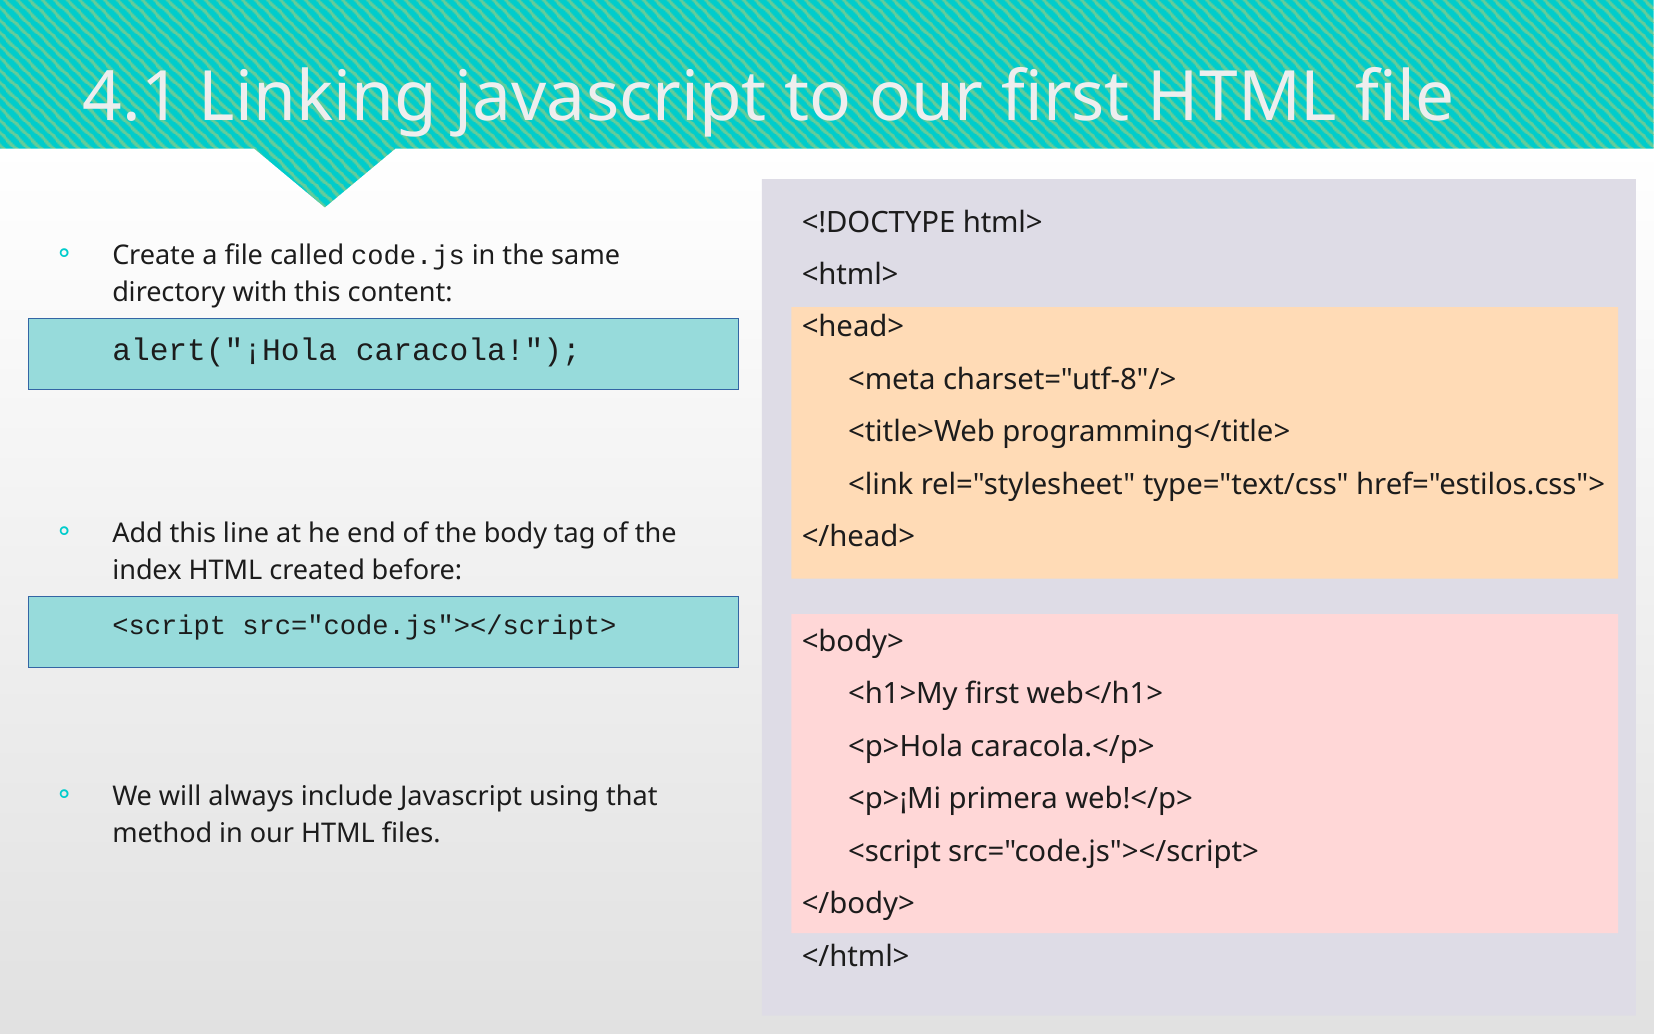

# 4.1 Linking javascript to our first HTML file
<!DOCTYPE html>
<html>
<head>
<meta charset="utf-8"/>
<title>Web programming</title>
<link rel="stylesheet" type="text/css" href="estilos.css">
</head>
<body>
<h1>My first web</h1>
<p>Hola caracola.</p>
<p>¡Mi primera web!</p>
<script src="code.js"></script>
</body>
</html>
Create a file called code.js in the same directory with this content:
alert("¡Hola caracola!");
Add this line at he end of the body tag of the index HTML created before:
<script src="code.js"></script>
We will always include Javascript using that method in our HTML files.